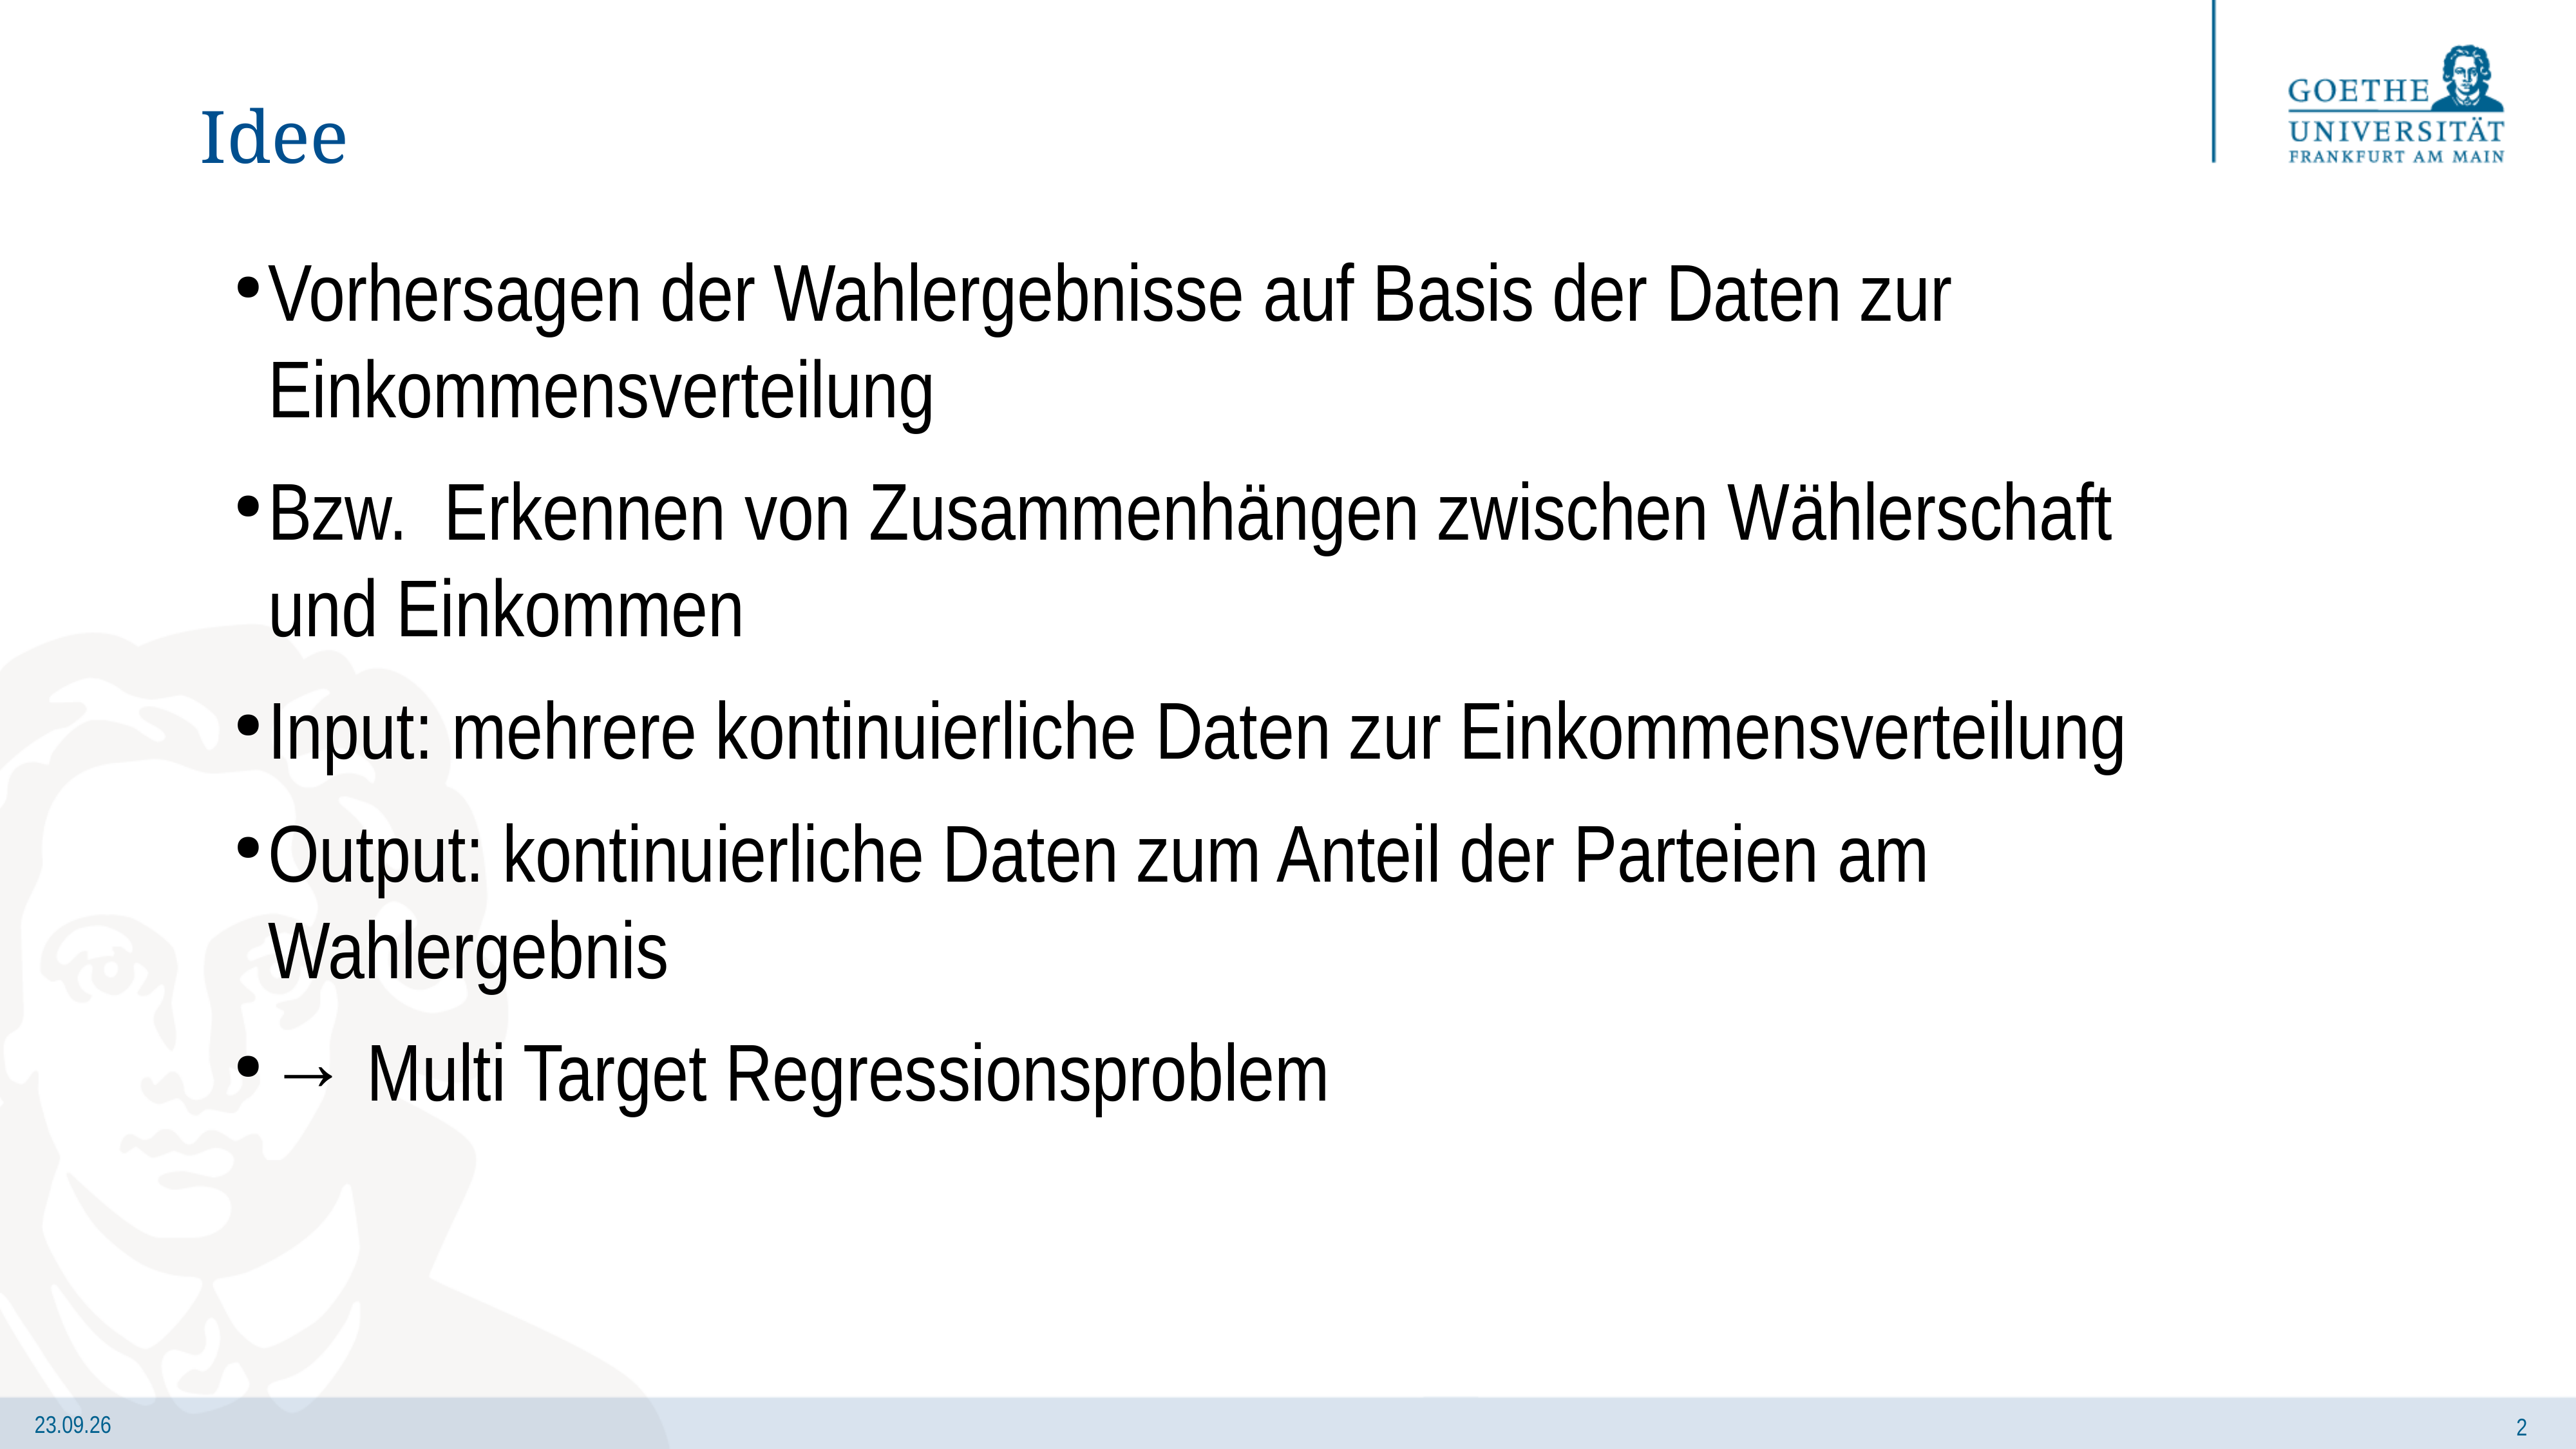

Idee
# Vorhersagen der Wahlergebnisse auf Basis der Daten zur Einkommensverteilung
Bzw. Erkennen von Zusammenhängen zwischen Wählerschaft und Einkommen
Input: mehrere kontinuierliche Daten zur Einkommensverteilung
Output: kontinuierliche Daten zum Anteil der Parteien am Wahlergebnis
→ Multi Target Regressionsproblem